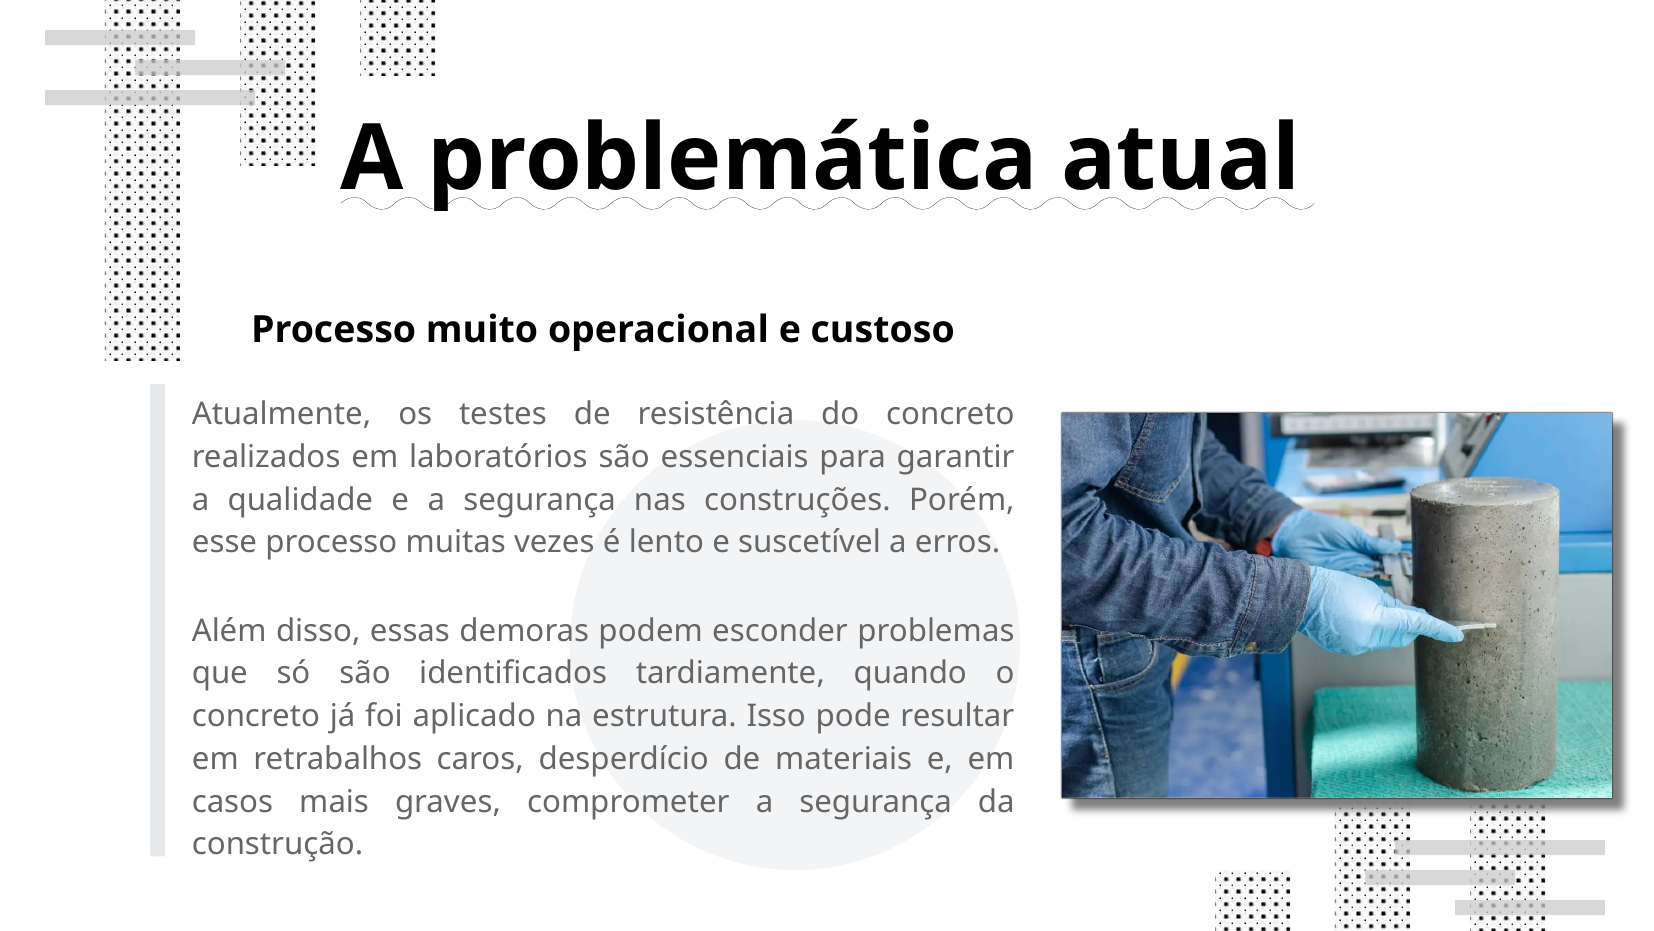

# A problemática atual
Processo muito operacional e custoso
Atualmente, os testes de resistência do concreto realizados em laboratórios são essenciais para garantir a qualidade e a segurança nas construções. Porém, esse processo muitas vezes é lento e suscetível a erros.
Além disso, essas demoras podem esconder problemas que só são identificados tardiamente, quando o concreto já foi aplicado na estrutura. Isso pode resultar em retrabalhos caros, desperdício de materiais e, em casos mais graves, comprometer a segurança da construção.